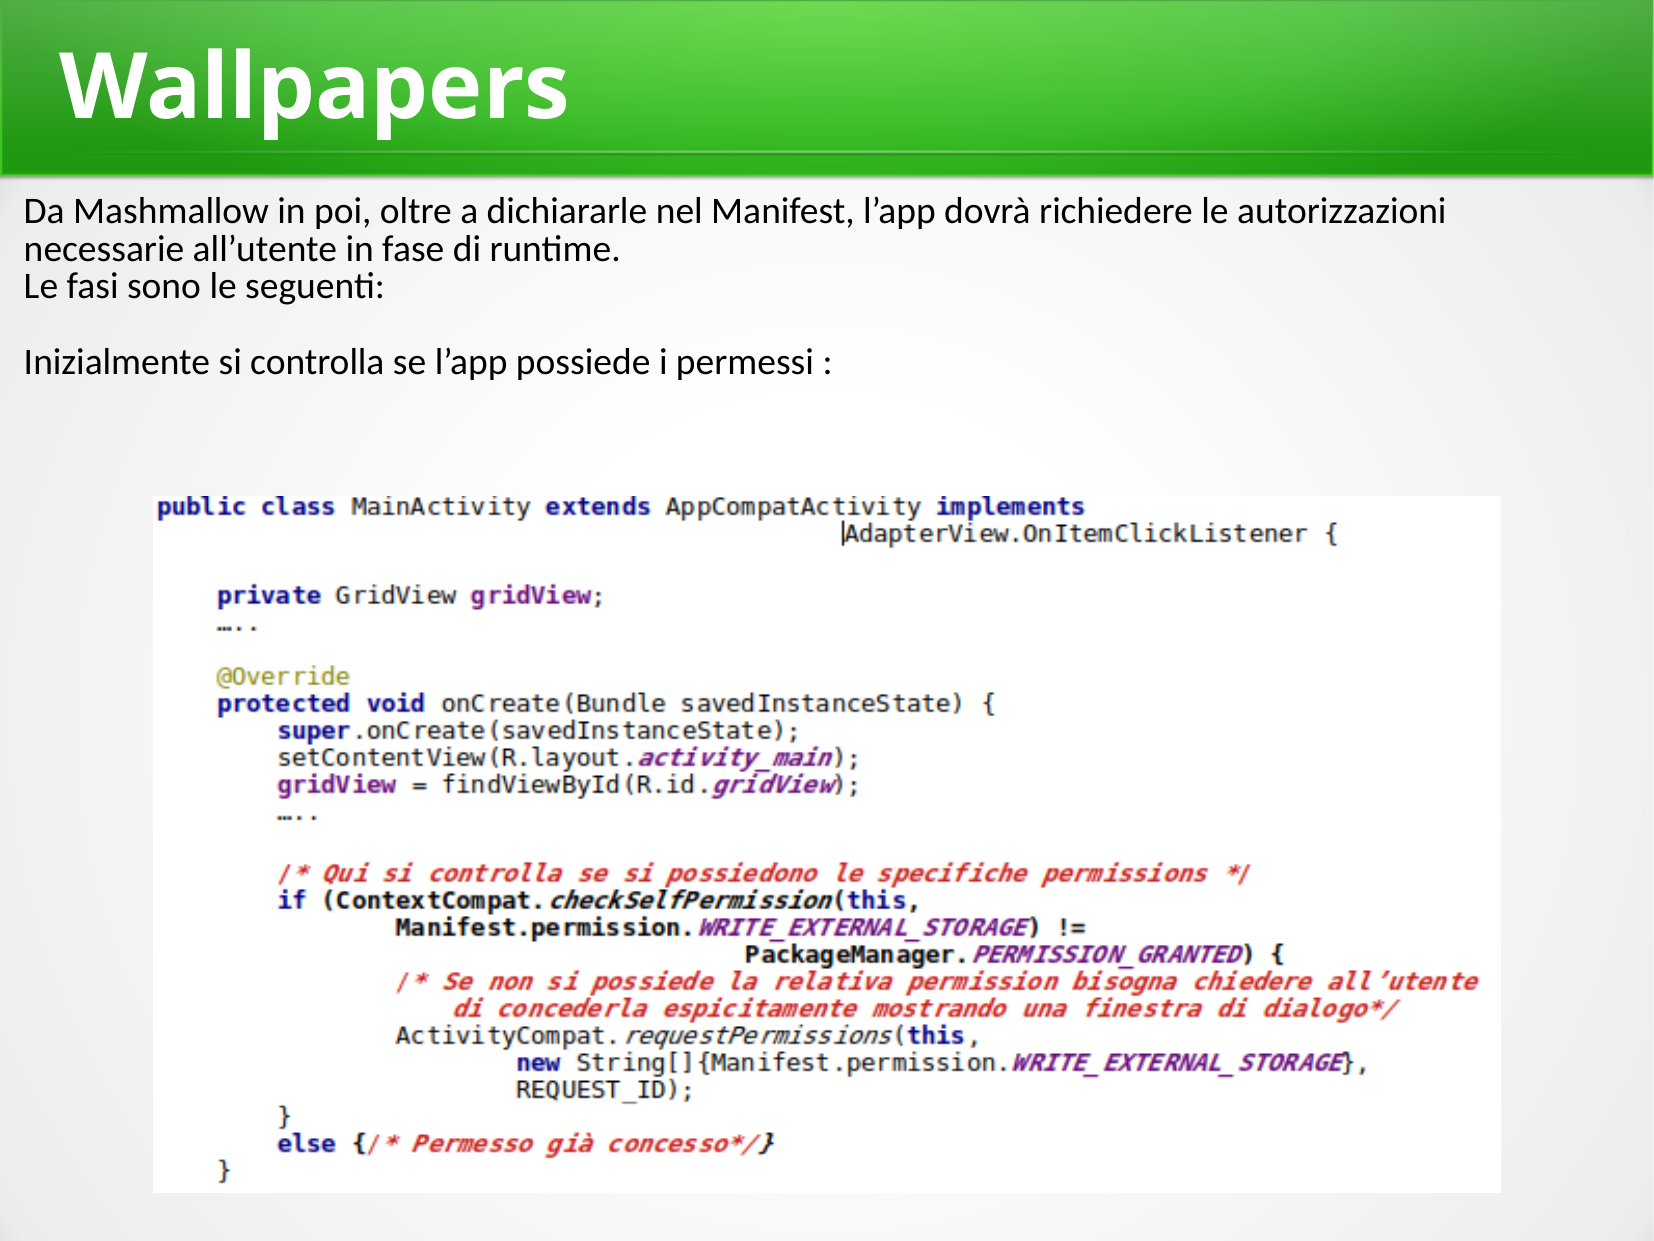

# Wallpapers
Da Mashmallow in poi, oltre a dichiararle nel Manifest, l’app dovrà richiedere le autorizzazioni necessarie all’utente in fase di runtime.
Le fasi sono le seguenti:
Inizialmente si controlla se l’app possiede i permessi :